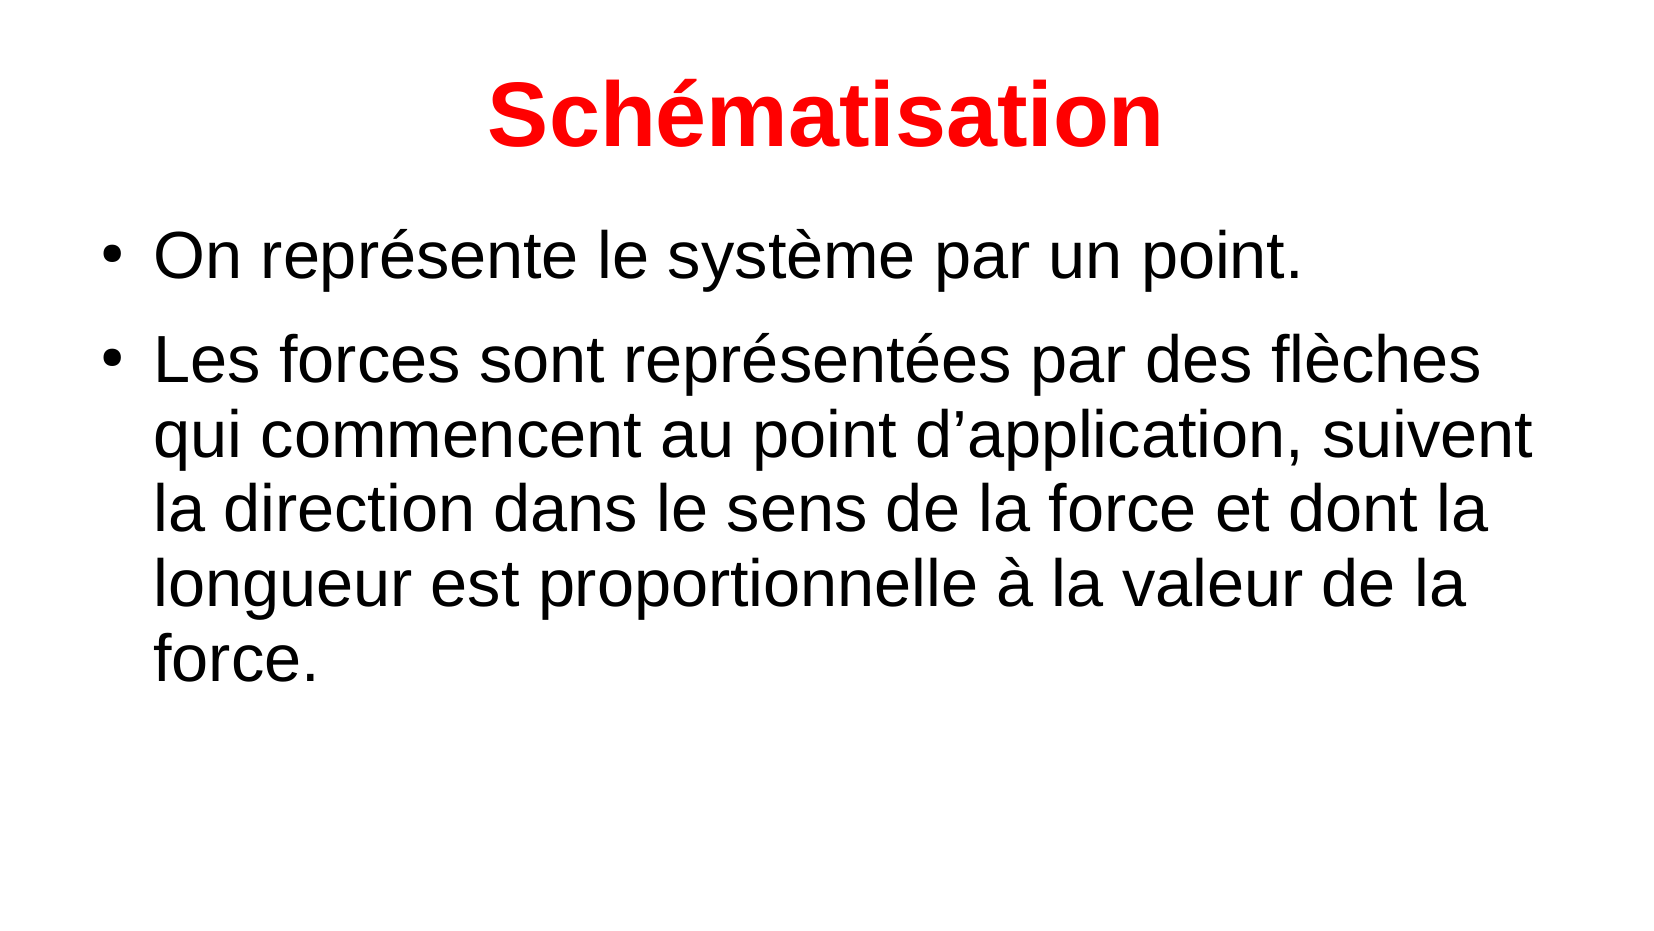

# Schématisation
On représente le système par un point.
Les forces sont représentées par des flèches qui commencent au point d’application, suivent la direction dans le sens de la force et dont la longueur est proportionnelle à la valeur de la force.